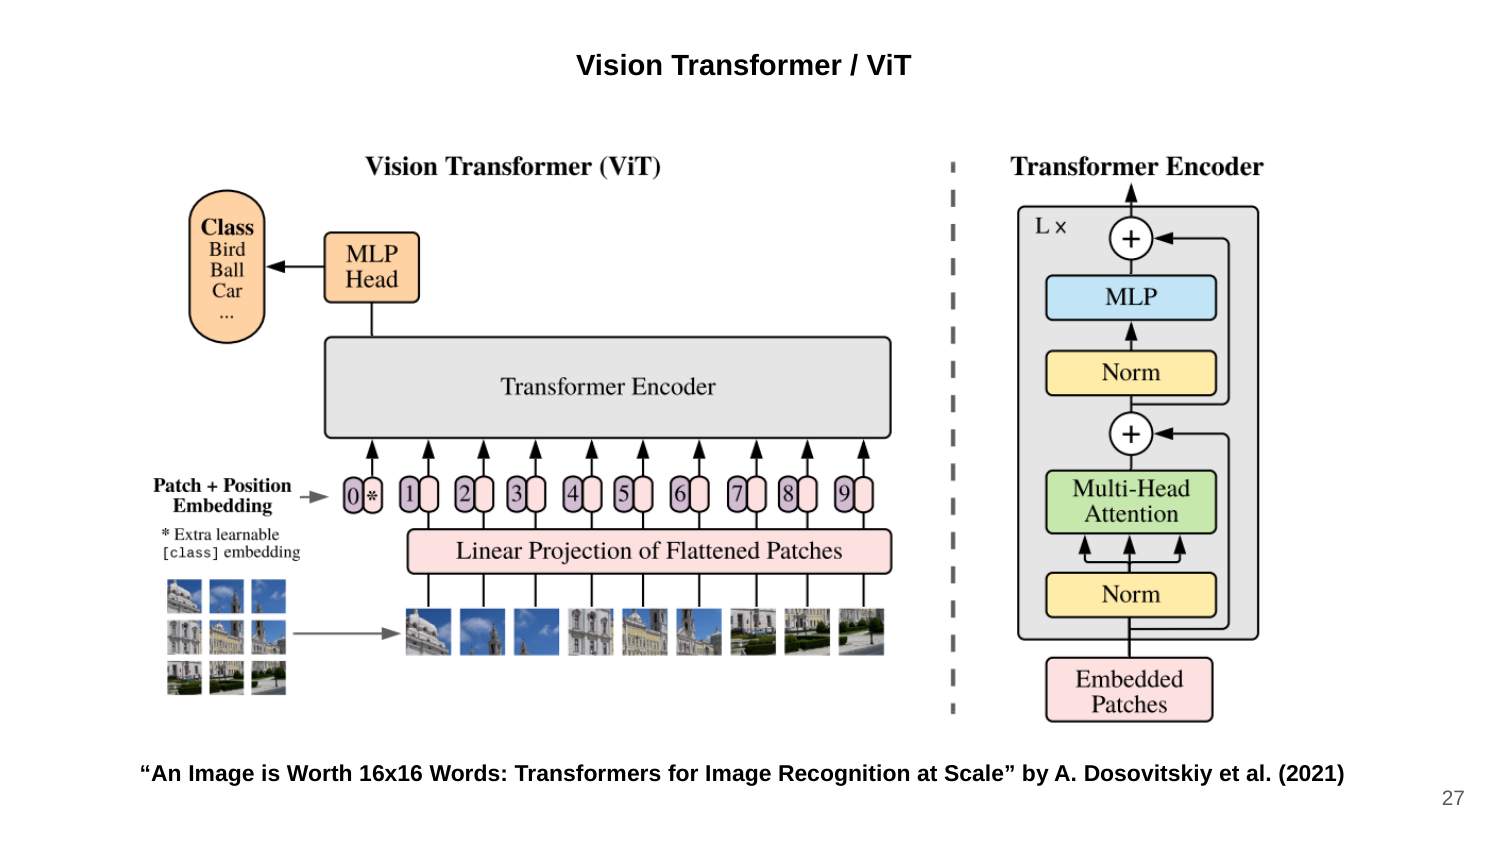

Vision Transformer / ViT
“An Image is Worth 16x16 Words: Transformers for Image Recognition at Scale” by A. Dosovitskiy et al. (2021)